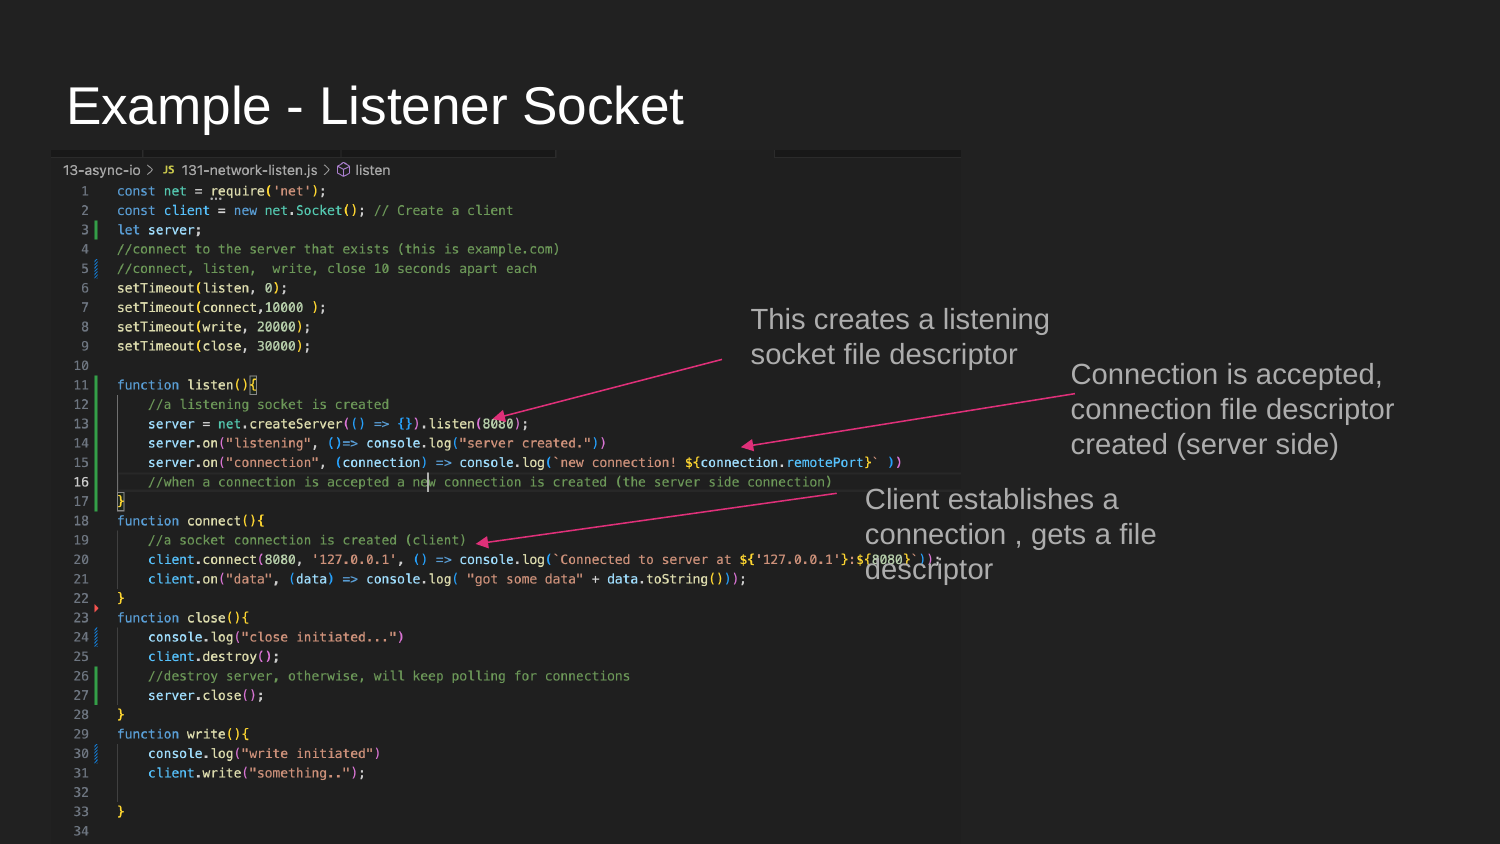

# Example - Listener Socket
This creates a listening socket file descriptor
Connection is accepted, connection file descriptor created (server side)
Client establishes a connection , gets a file descriptor